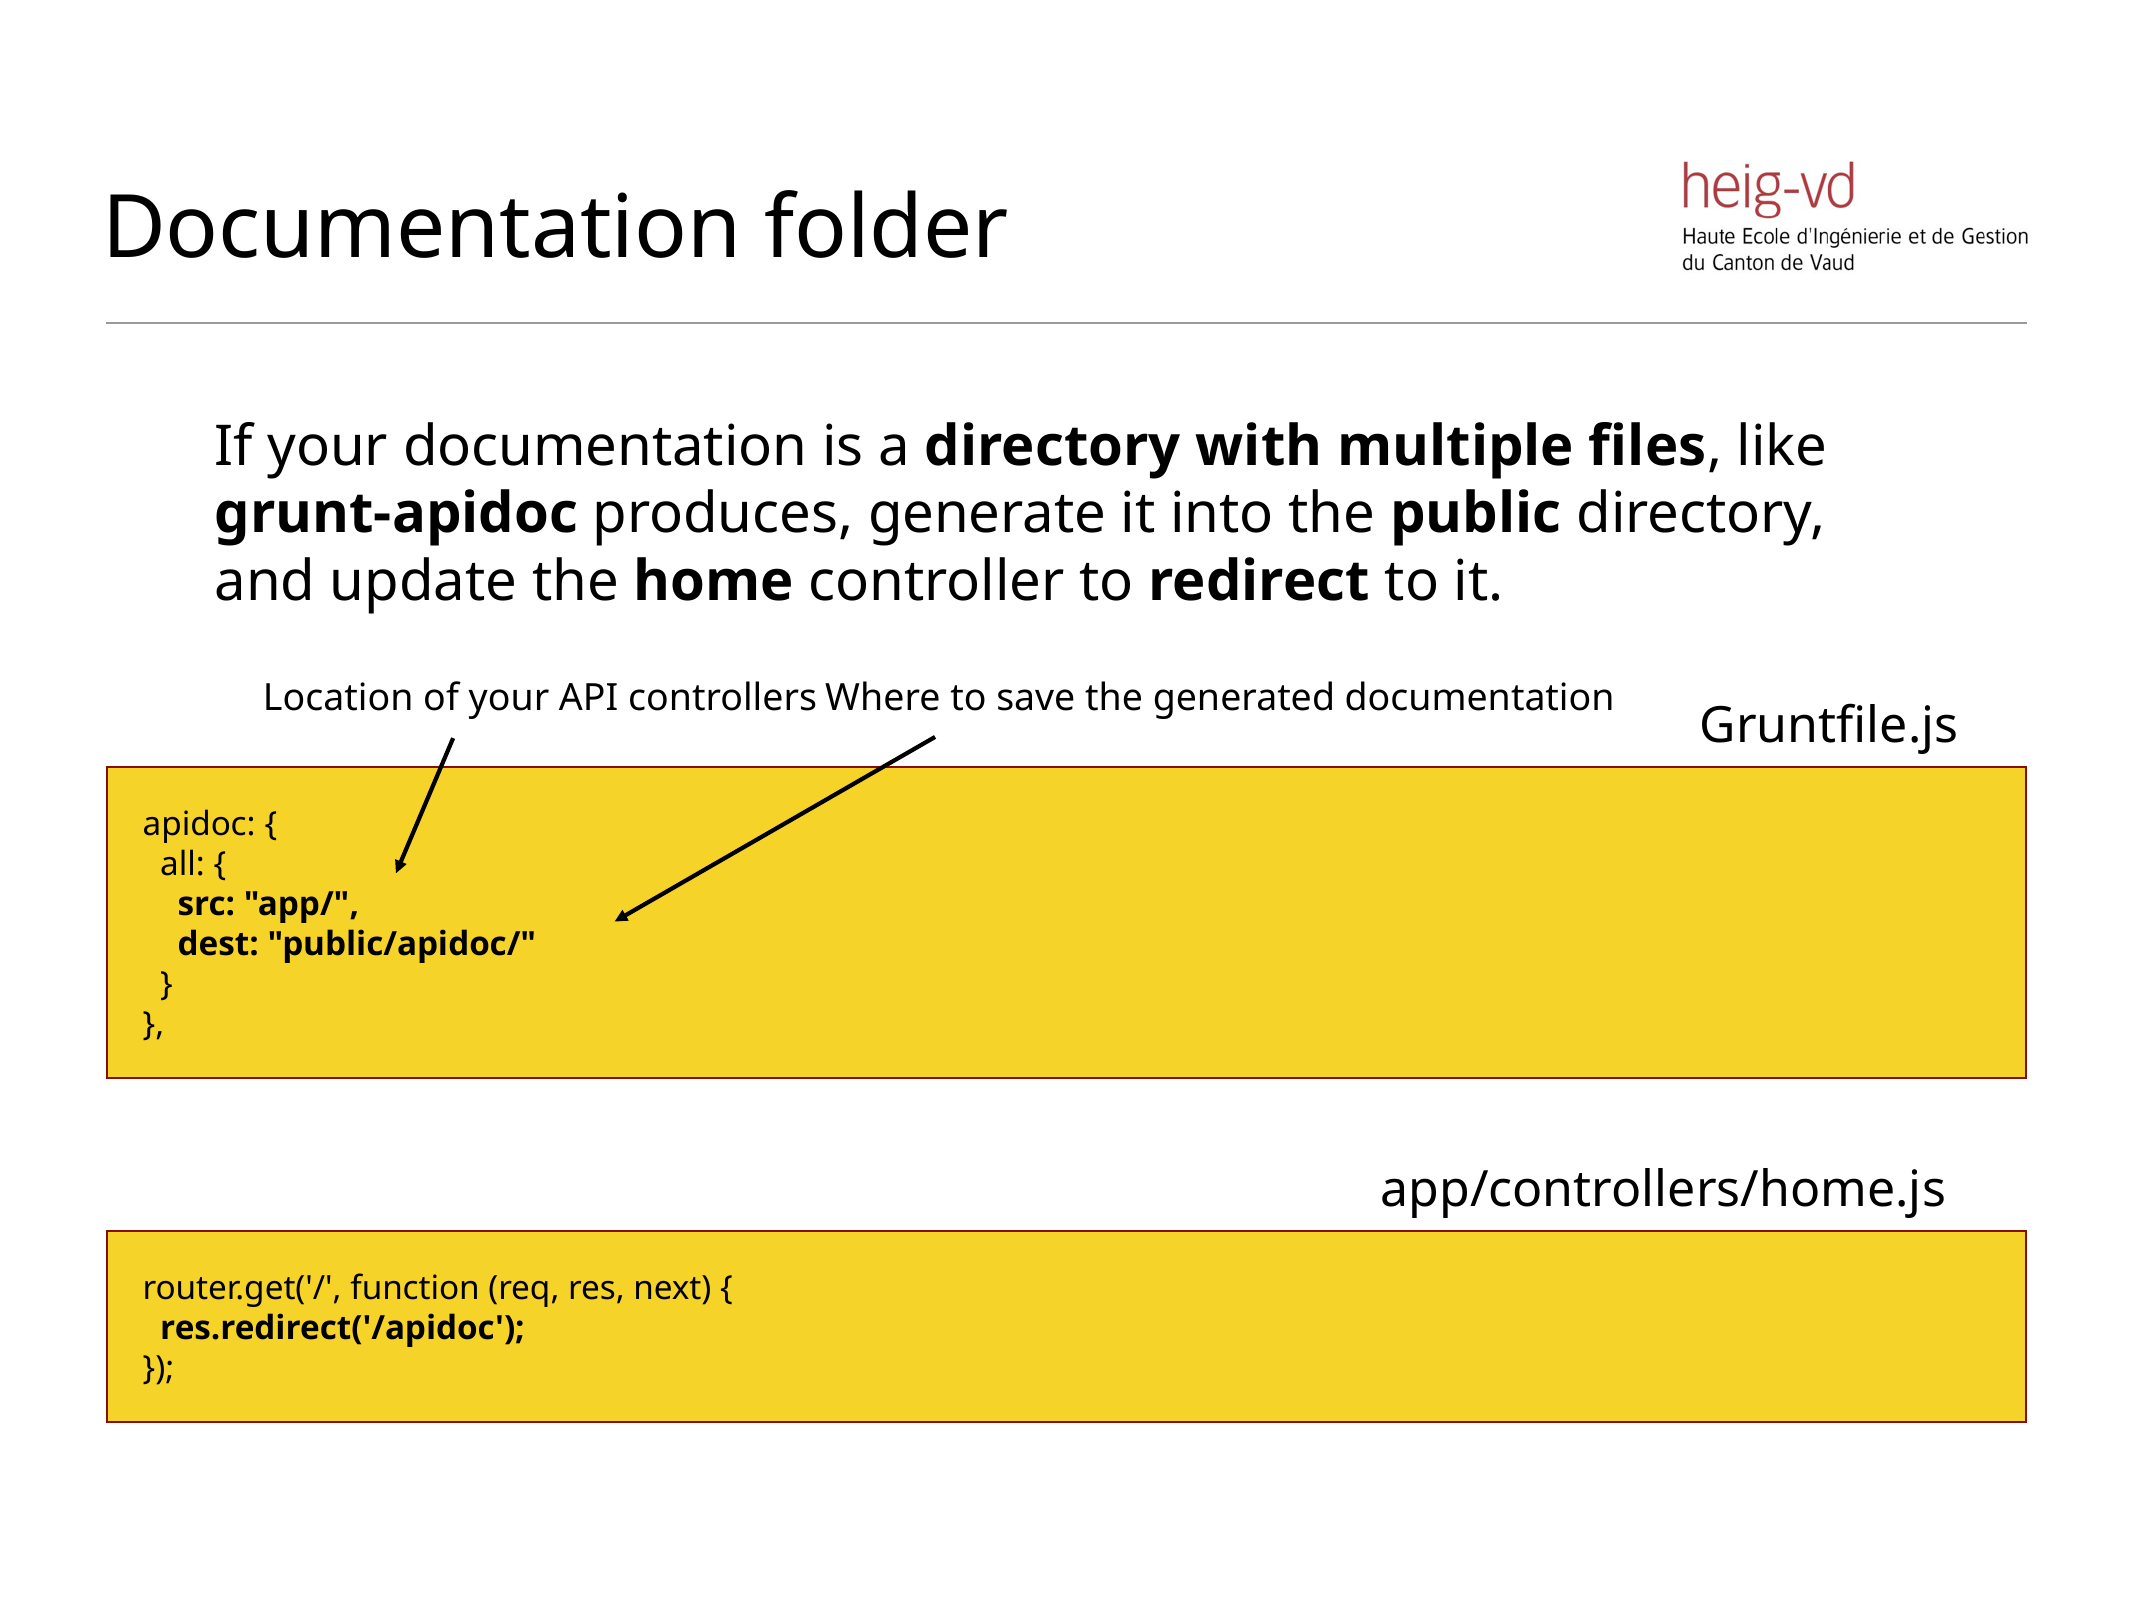

# Documentation folder
If your documentation is a directory with multiple files, like grunt-apidoc produces, generate it into the public directory, and update the home controller to redirect to it.
Location of your API controllers
Where to save the generated documentation
Gruntfile.js
apidoc: {
 all: {
 src: "app/",
 dest: "public/apidoc/"
 }
},
app/controllers/home.js
router.get('/', function (req, res, next) {
 res.redirect('/apidoc');
});